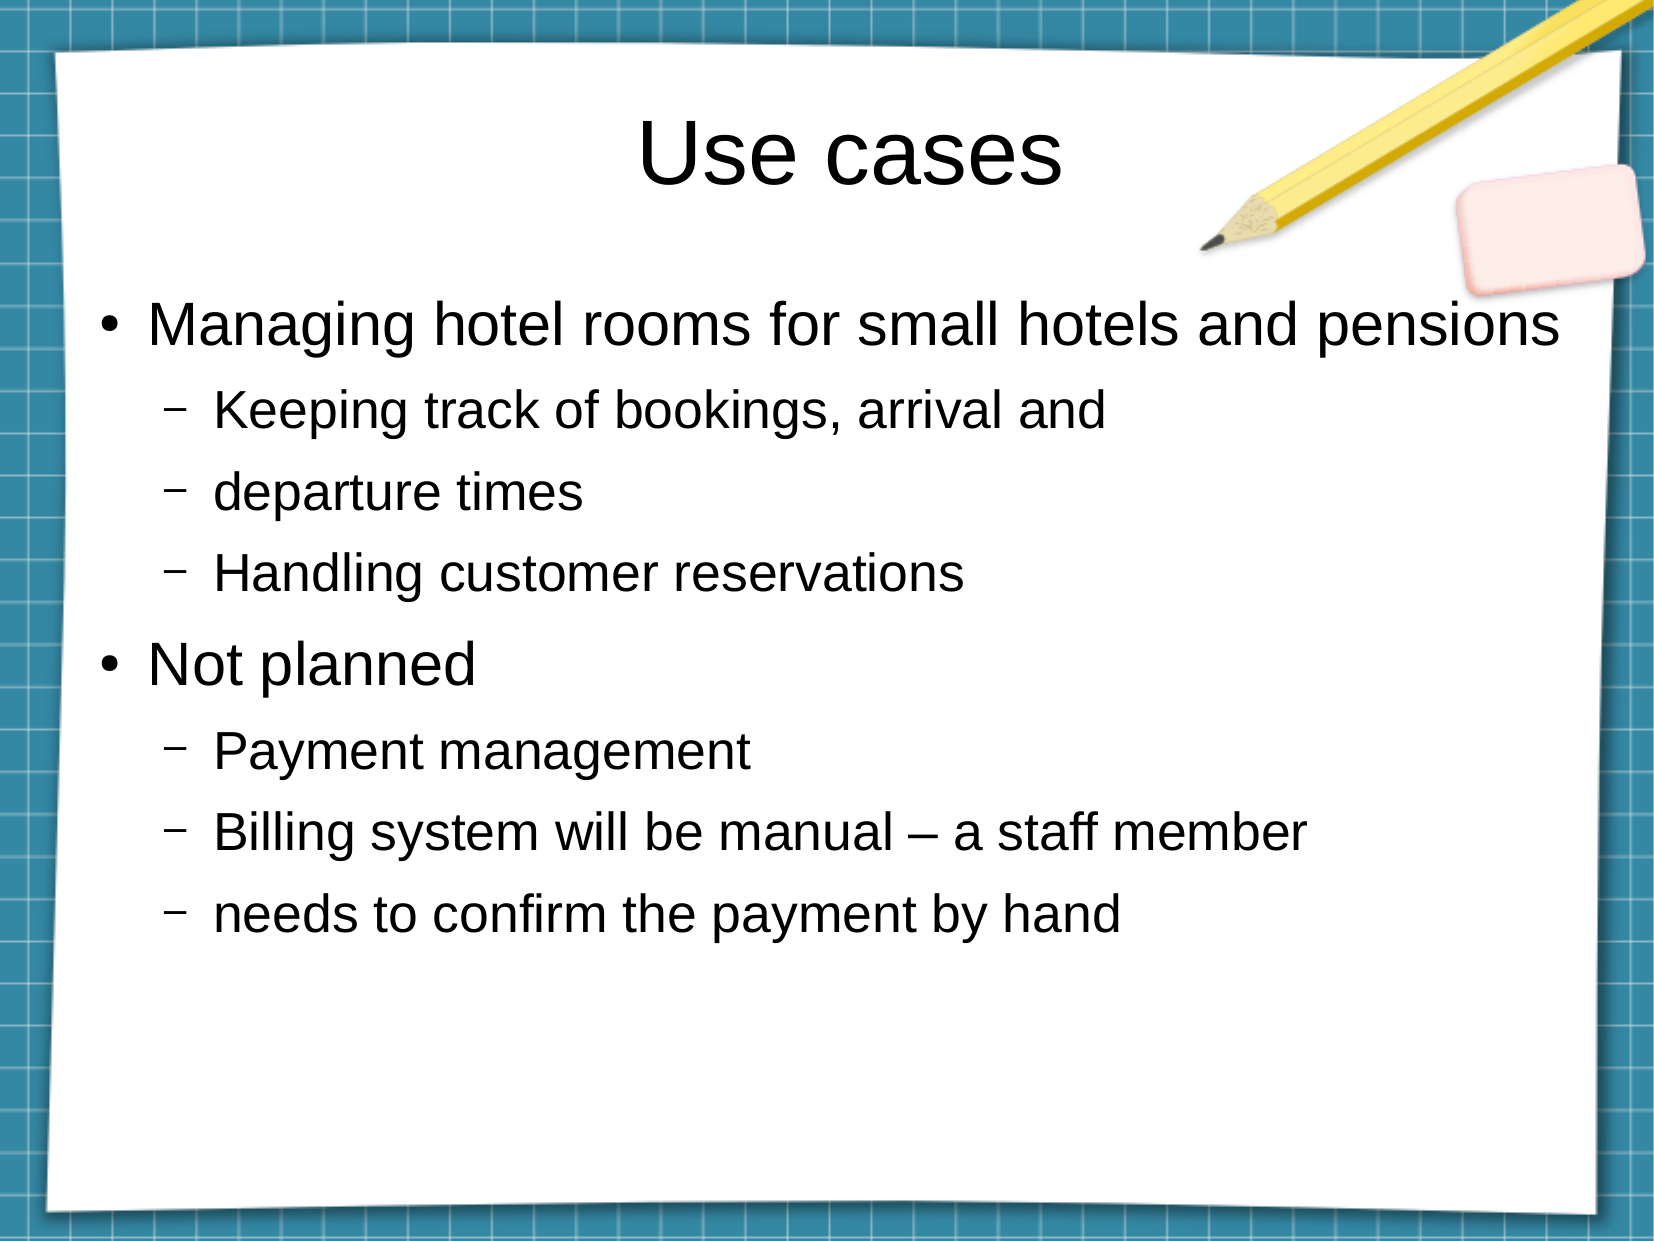

# Use cases
Managing hotel rooms for small hotels and pensions
Keeping track of bookings, arrival and
departure times
Handling customer reservations
Not planned
Payment management
Billing system will be manual – a staff member
needs to confirm the payment by hand